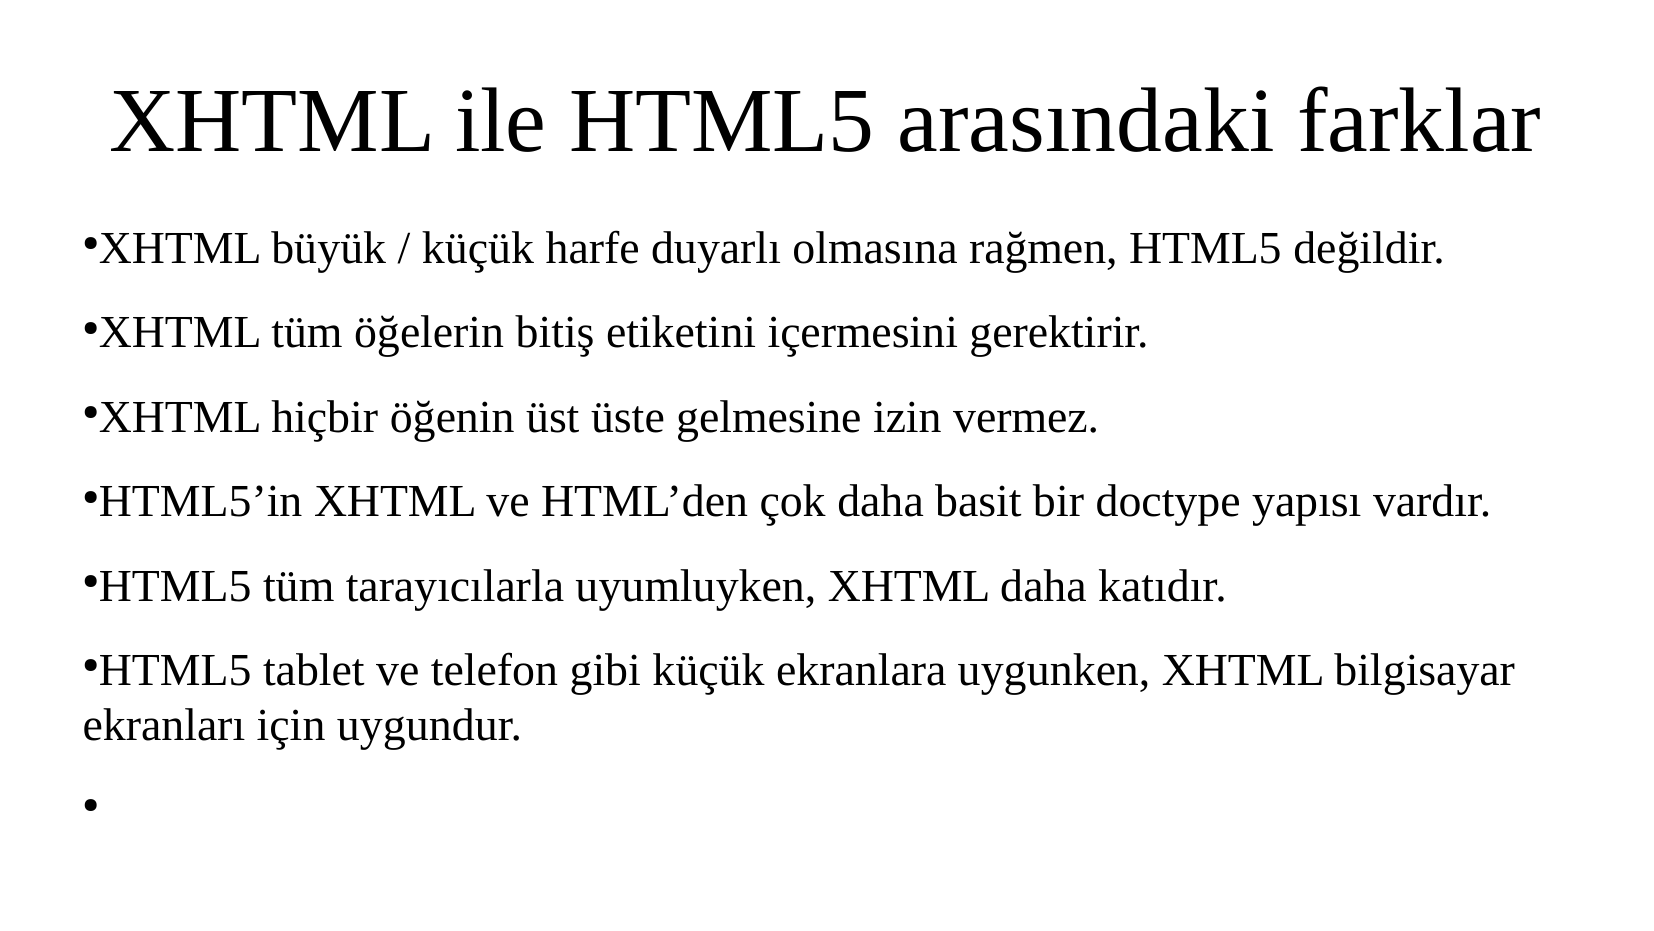

# XHTML ile HTML5 arasındaki farklar
XHTML büyük / küçük harfe duyarlı olmasına rağmen, HTML5 değildir.
XHTML tüm öğelerin bitiş etiketini içermesini gerektirir.
XHTML hiçbir öğenin üst üste gelmesine izin vermez.
HTML5’in XHTML ve HTML’den çok daha basit bir doctype yapısı vardır.
HTML5 tüm tarayıcılarla uyumluyken, XHTML daha katıdır.
HTML5 tablet ve telefon gibi küçük ekranlara uygunken, XHTML bilgisayar ekranları için uygundur.